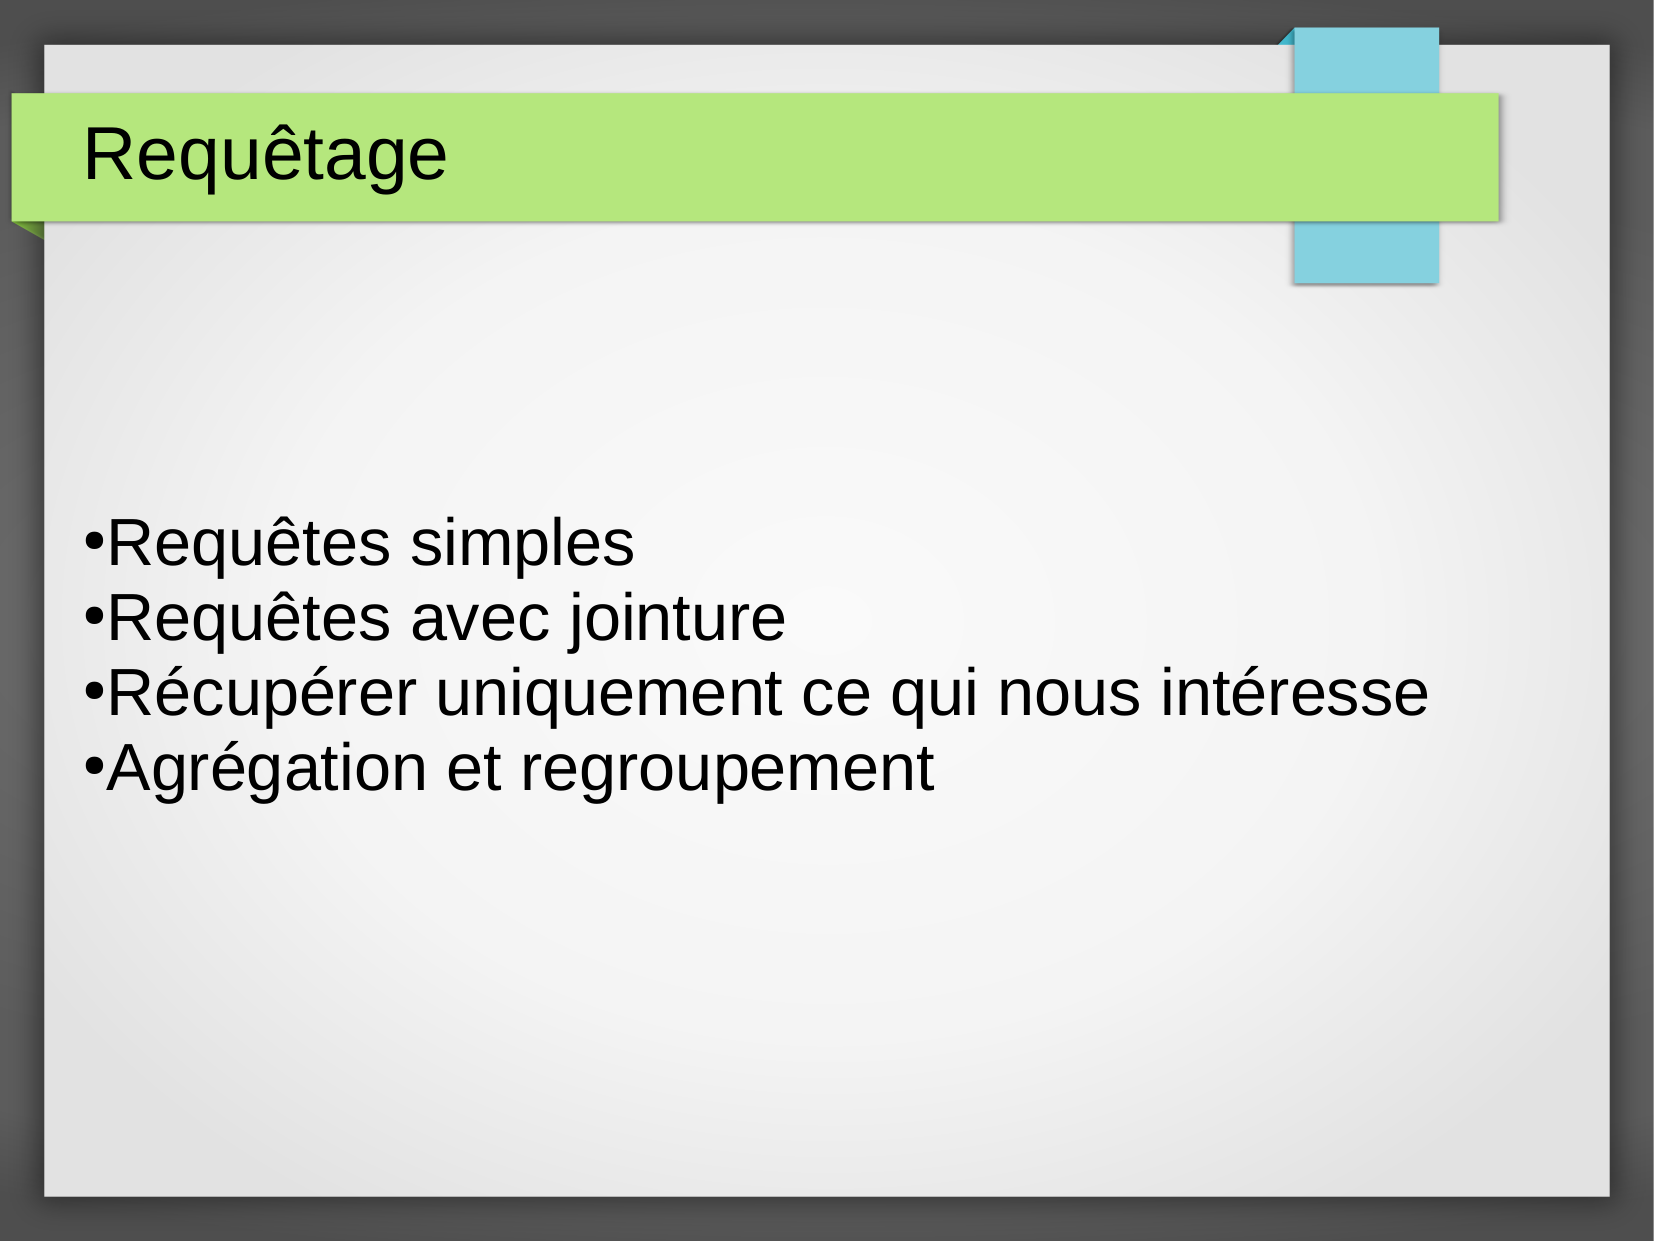

# Requêtage
Requêtes simples
Requêtes avec jointure
Récupérer uniquement ce qui nous intéresse
Agrégation et regroupement